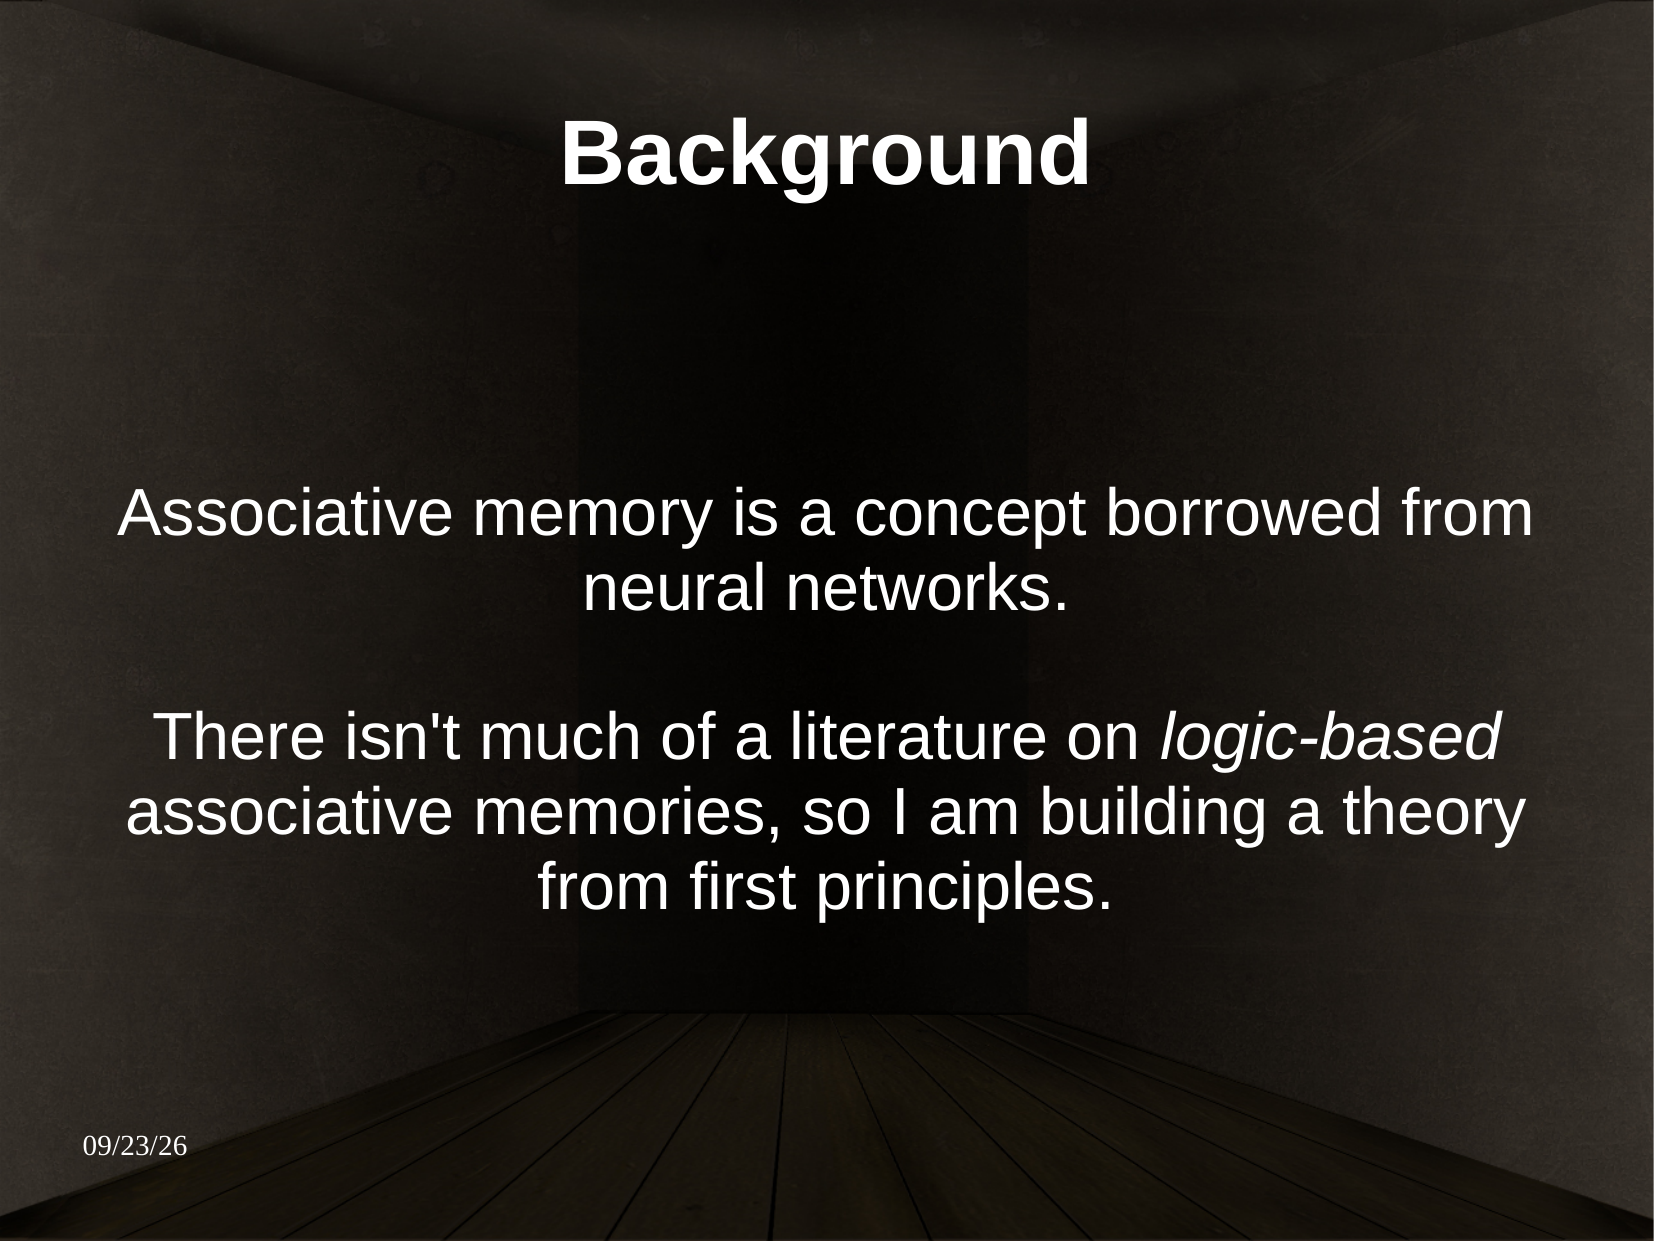

# Background
Associative memory is a concept borrowed from neural networks.
There isn't much of a literature on logic-based associative memories, so I am building a theory from first principles.